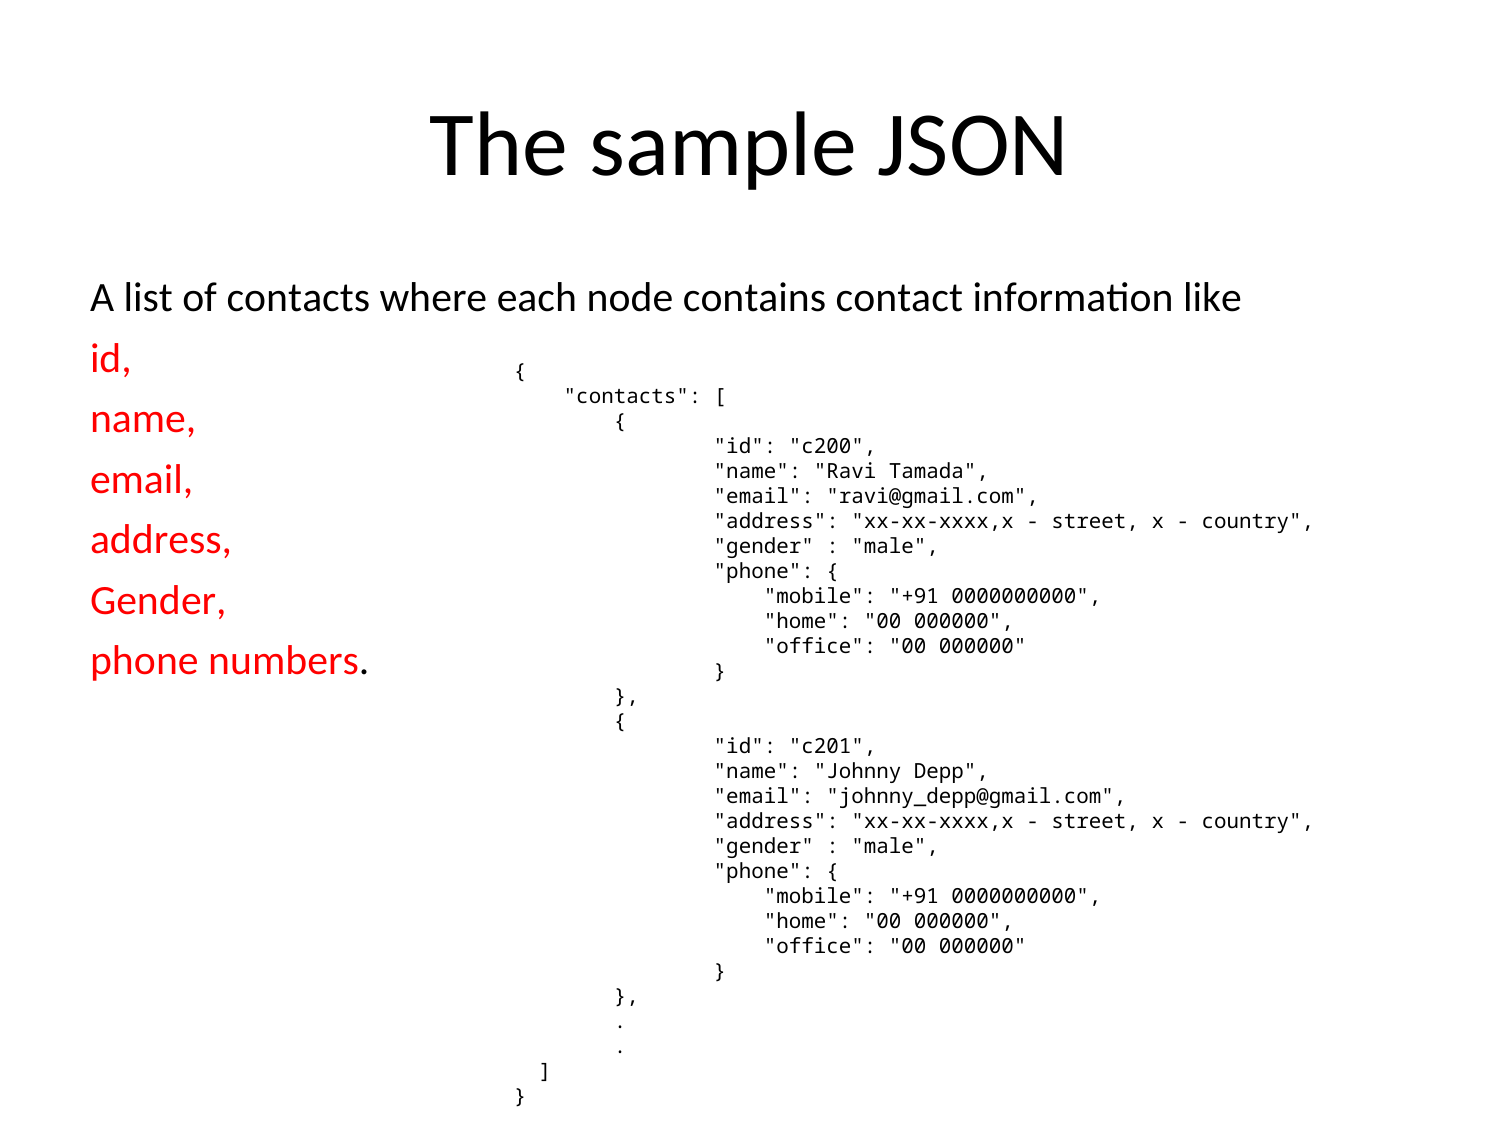

# The sample JSON
A list of contacts where each node contains contact information like
id,
name,
email,
address,
Gender,
phone numbers.
| {     "contacts": [         {                 "id": "c200",                 "name": "Ravi Tamada",                 "email": "ravi@gmail.com",                 "address": "xx-xx-xxxx,x - street, x - country",                 "gender" : "male",                 "phone": {                     "mobile": "+91 0000000000",                     "home": "00 000000",                     "office": "00 000000"                 }         },         {                 "id": "c201",                 "name": "Johnny Depp",                 "email": "johnny\_depp@gmail.com",                 "address": "xx-xx-xxxx,x - street, x - country",                 "gender" : "male",                 "phone": {                     "mobile": "+91 0000000000",                     "home": "00 000000",                     "office": "00 000000"                 }         },         .         .   ] } |
| --- |